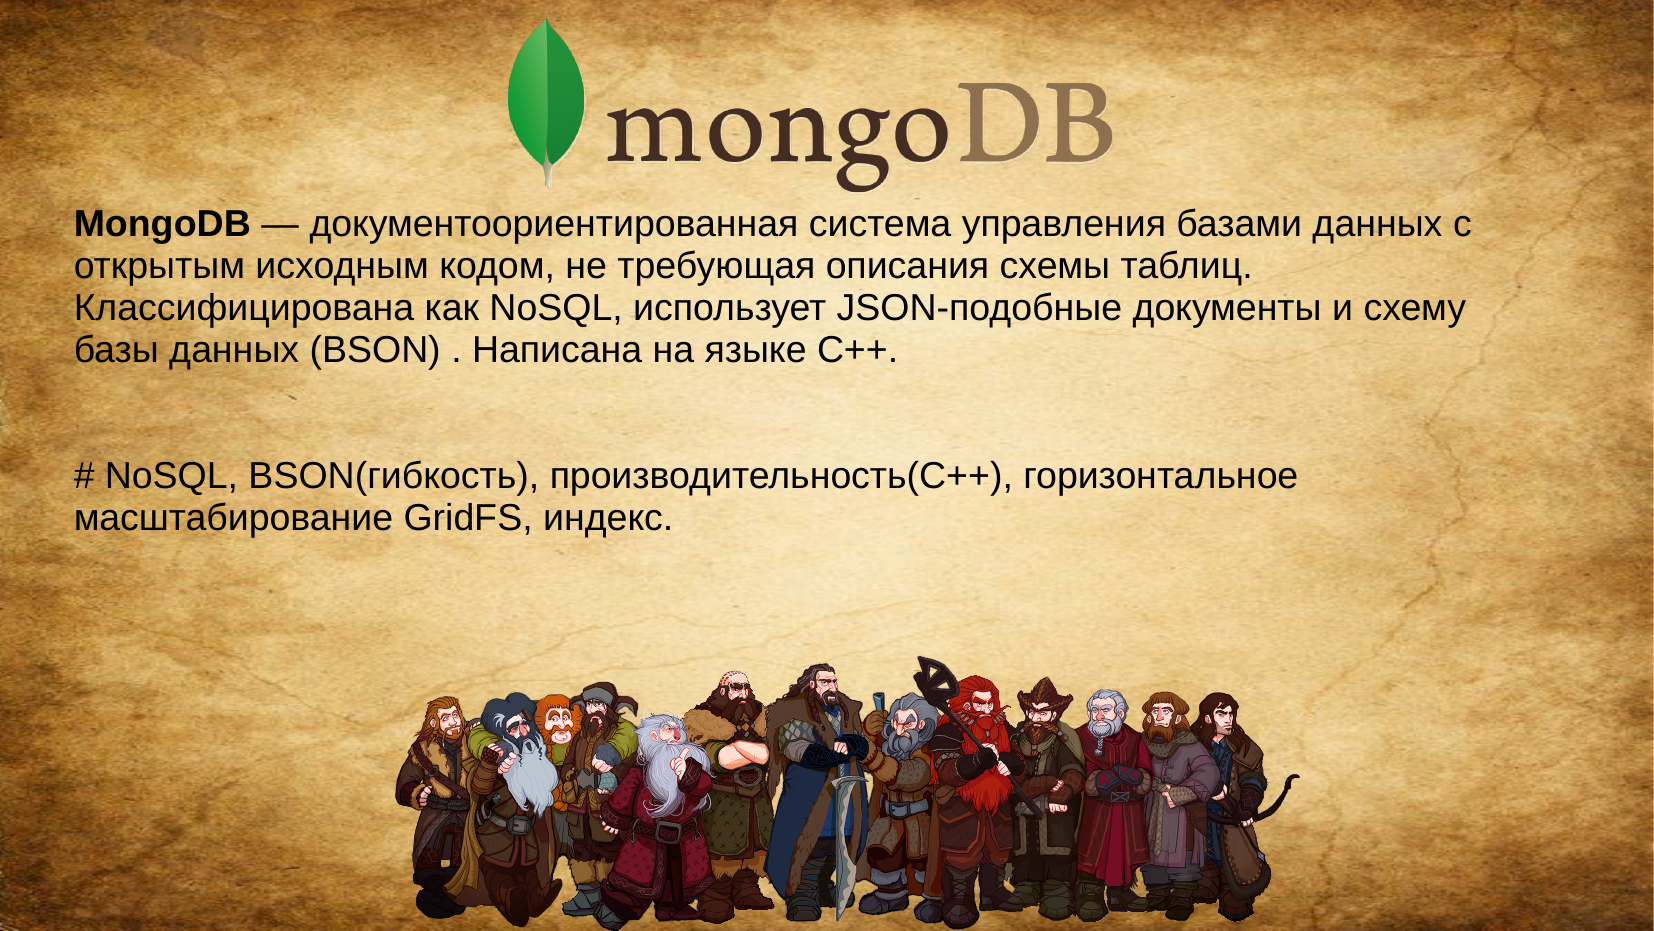

MongoDB — документоориентированная система управления базами данных с открытым исходным кодом, не требующая описания схемы таблиц. Классифицирована как NoSQL, использует JSON-подобные документы и схему базы данных (BSON) . Написана на языке C++.
# NoSQL, BSON(гибкость), производительность(C++), горизонтальное масштабирование GridFS, индекс.